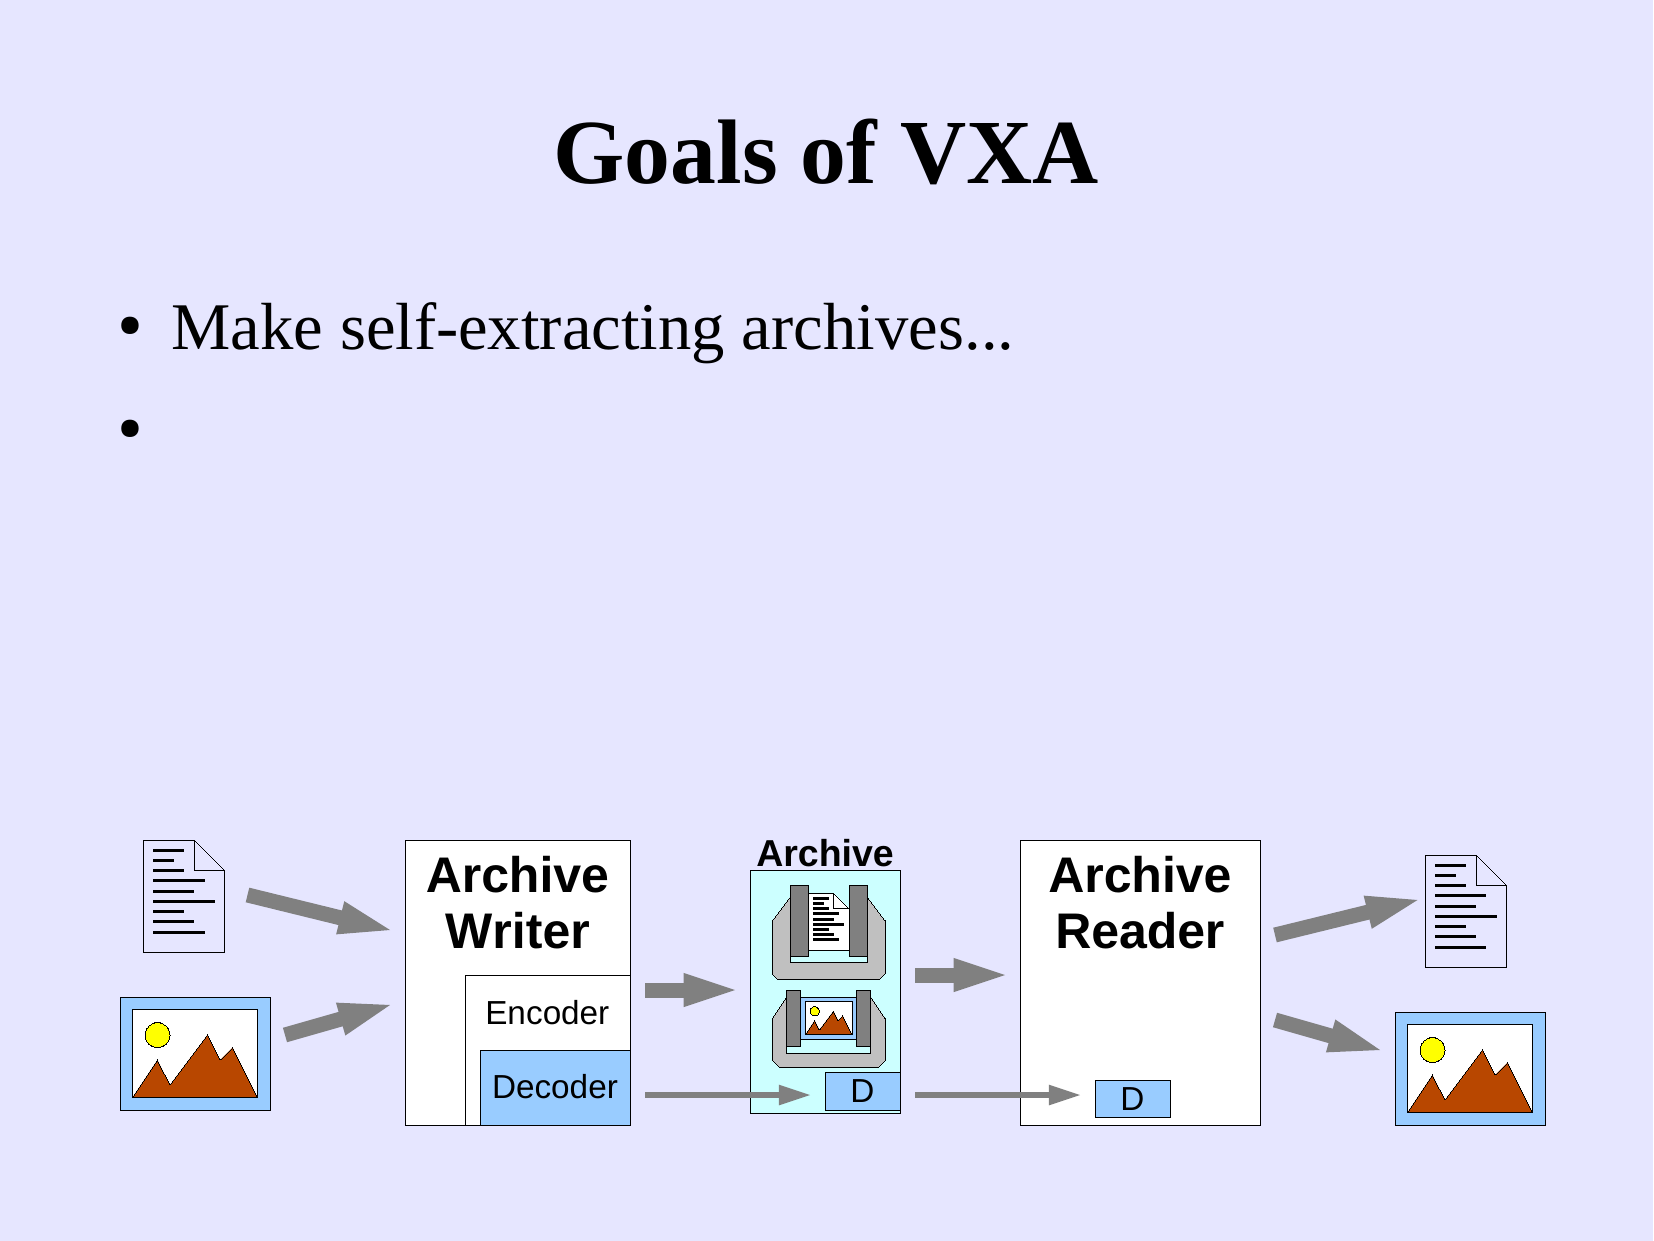

# Goals of VXA
Make self-extracting archives...
Archive
Archive
Writer
Archive
Reader
Encoder
Decoder
D
D